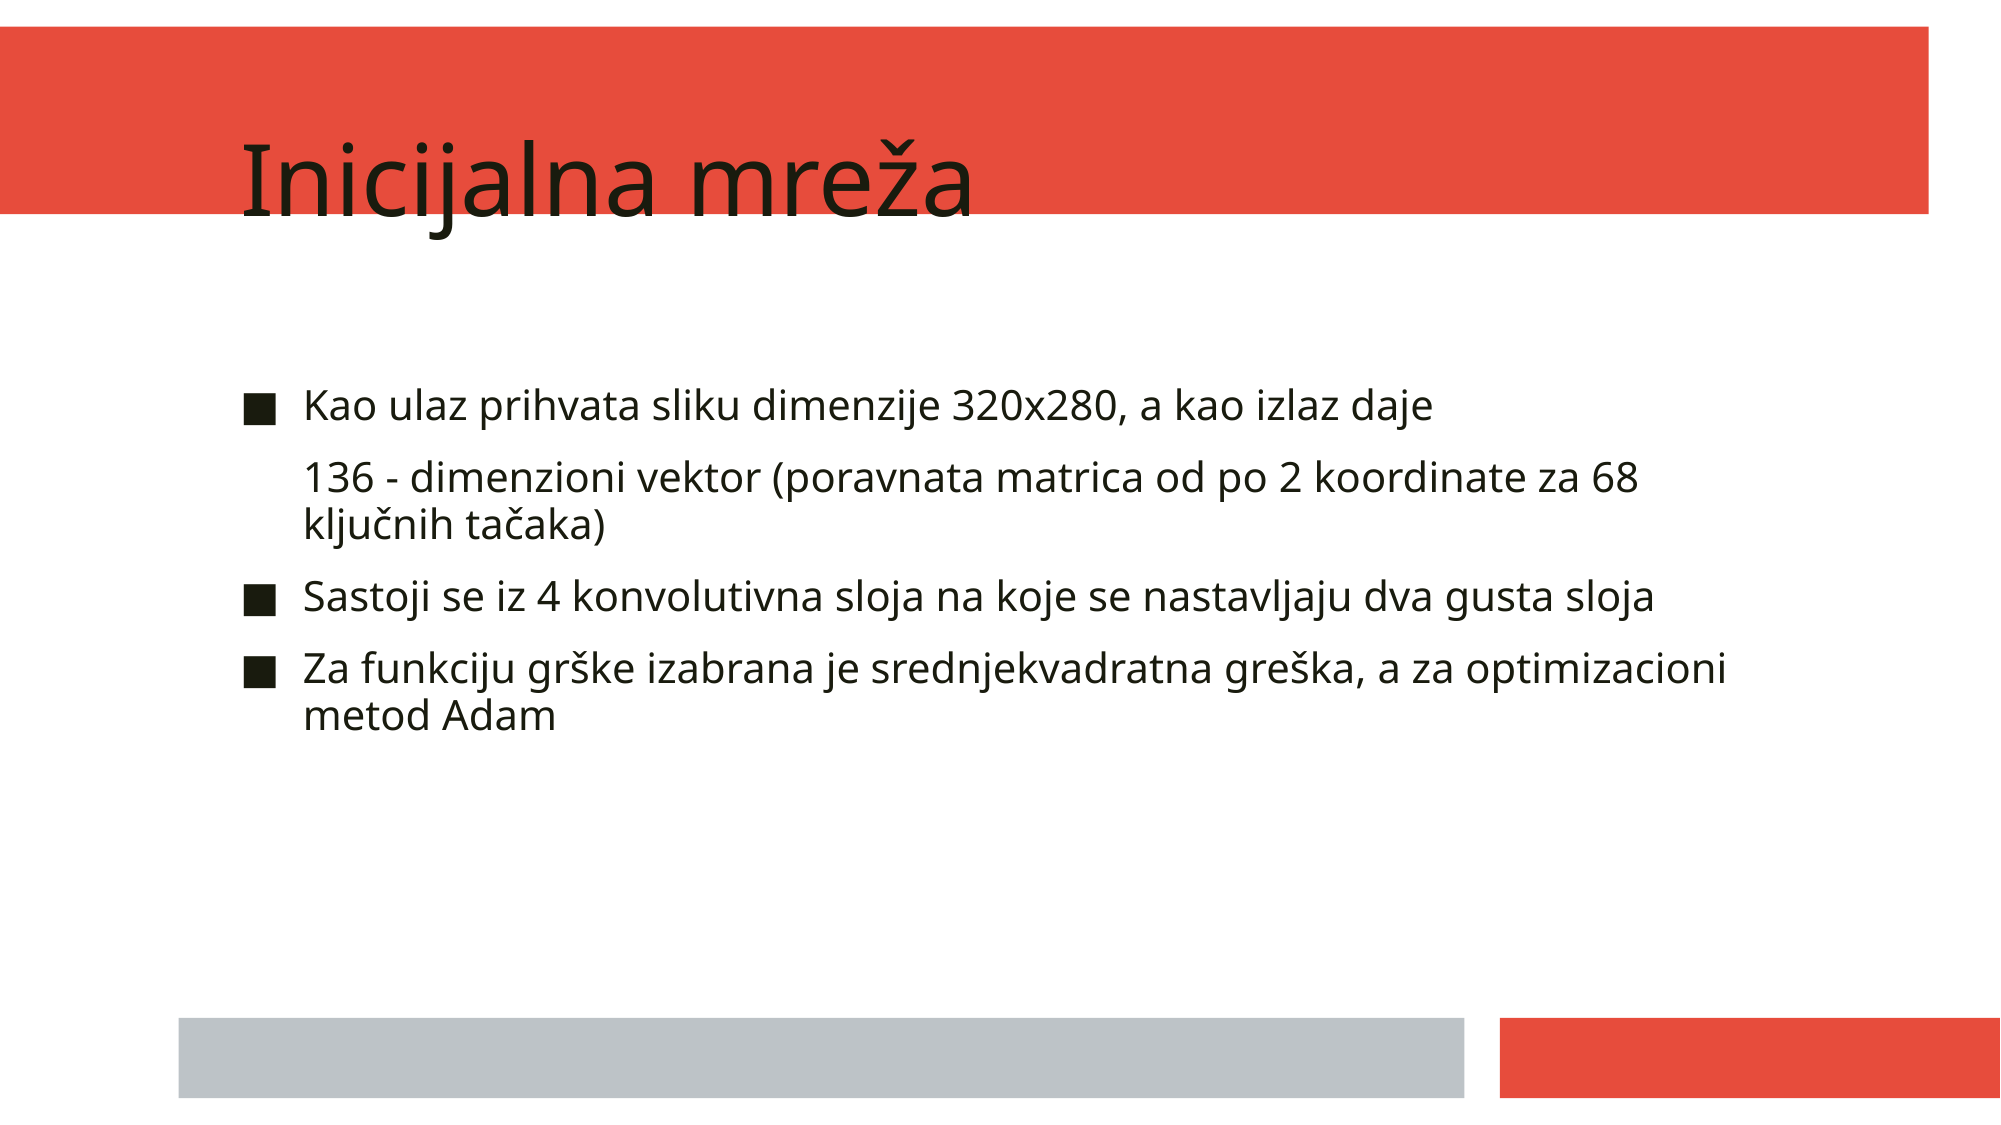

# Inicijalna mreža
Kao ulaz prihvata sliku dimenzije 320x280, a kao izlaz daje
136 - dimenzioni vektor (poravnata matrica od po 2 koordinate za 68 ključnih tačaka)
Sastoji se iz 4 konvolutivna sloja na koje se nastavljaju dva gusta sloja
Za funkciju grške izabrana je srednjekvadratna greška, a za optimizacioni metod Adam